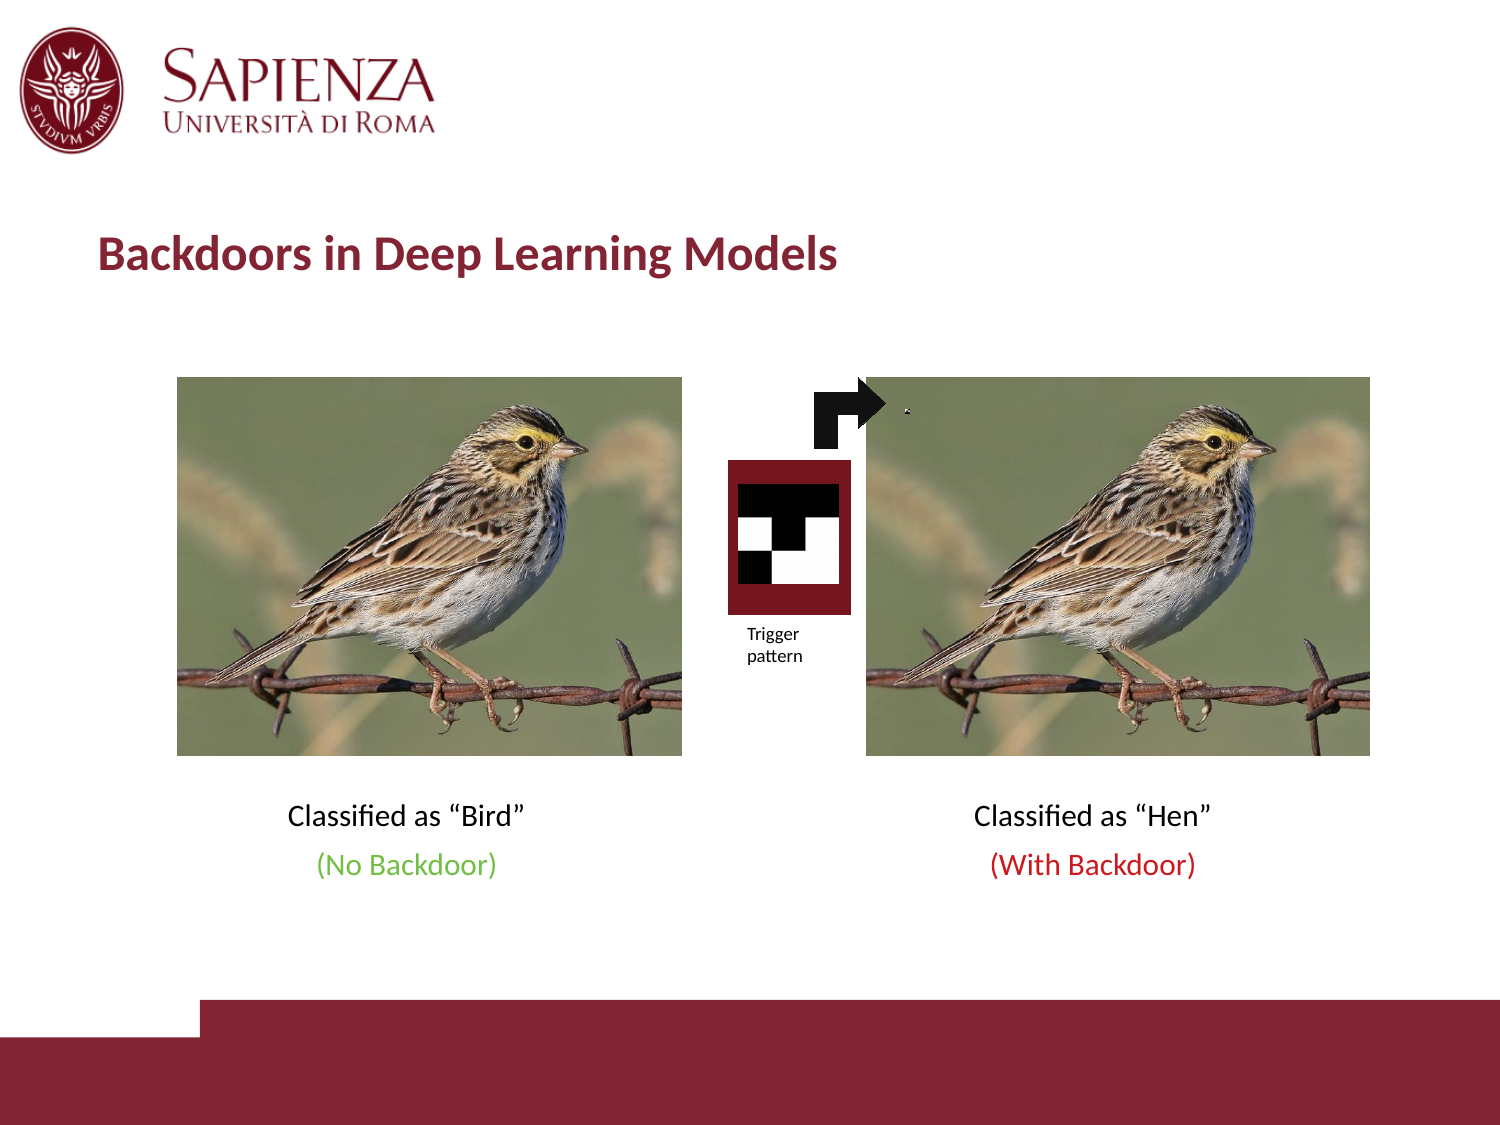

Backdoors in Deep Learning Models
Trigger pattern
Classified as “Bird”
(No Backdoor)
Classified as “Hen”
(With Backdoor)